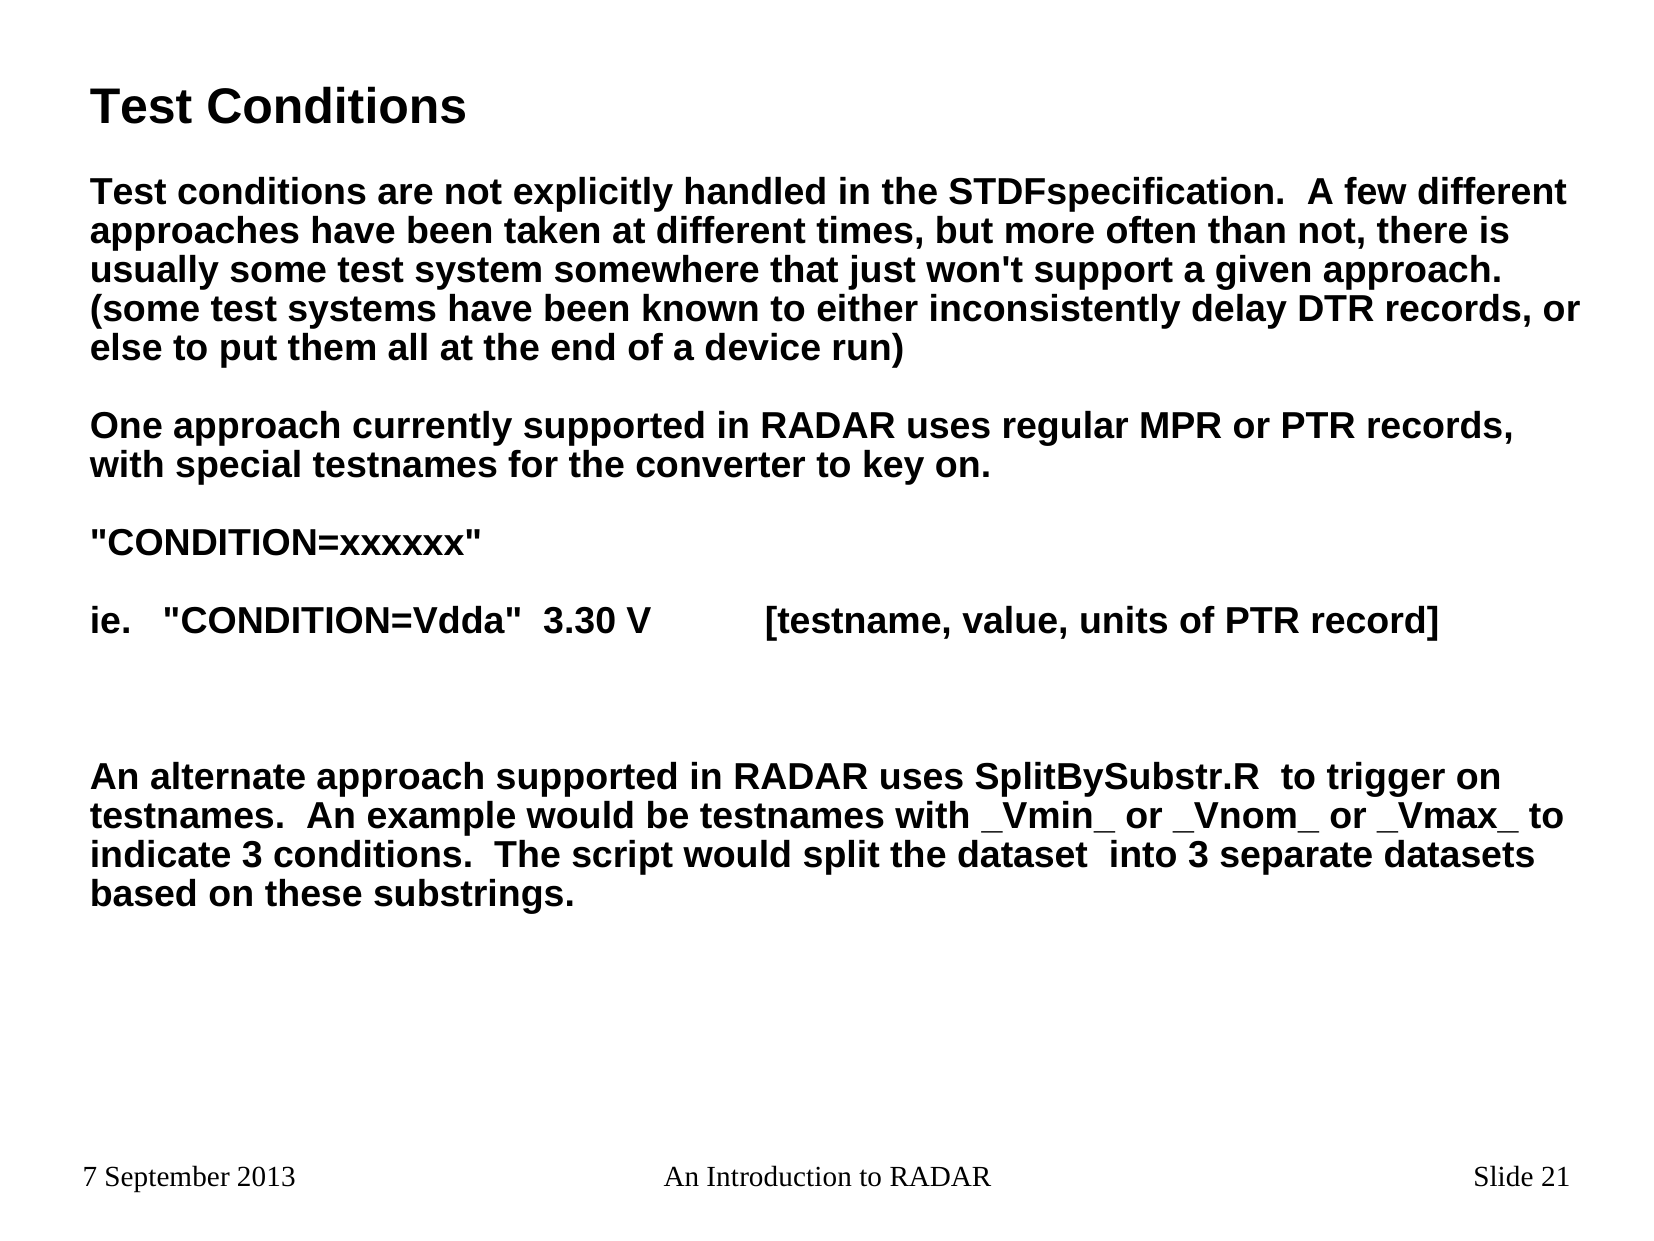

Test Conditions
Test conditions are not explicitly handled in the STDFspecification. A few different approaches have been taken at different times, but more often than not, there is usually some test system somewhere that just won't support a given approach. (some test systems have been known to either inconsistently delay DTR records, or else to put them all at the end of a device run)
One approach currently supported in RADAR uses regular MPR or PTR records, with special testnames for the converter to key on.
"CONDITION=xxxxxx"
ie. "CONDITION=Vdda" 3.30 V		[testname, value, units of PTR record]
An alternate approach supported in RADAR uses SplitBySubstr.R to trigger on testnames. An example would be testnames with _Vmin_ or _Vnom_ or _Vmax_ to indicate 3 conditions. The script would split the dataset into 3 separate datasets based on these substrings.
21